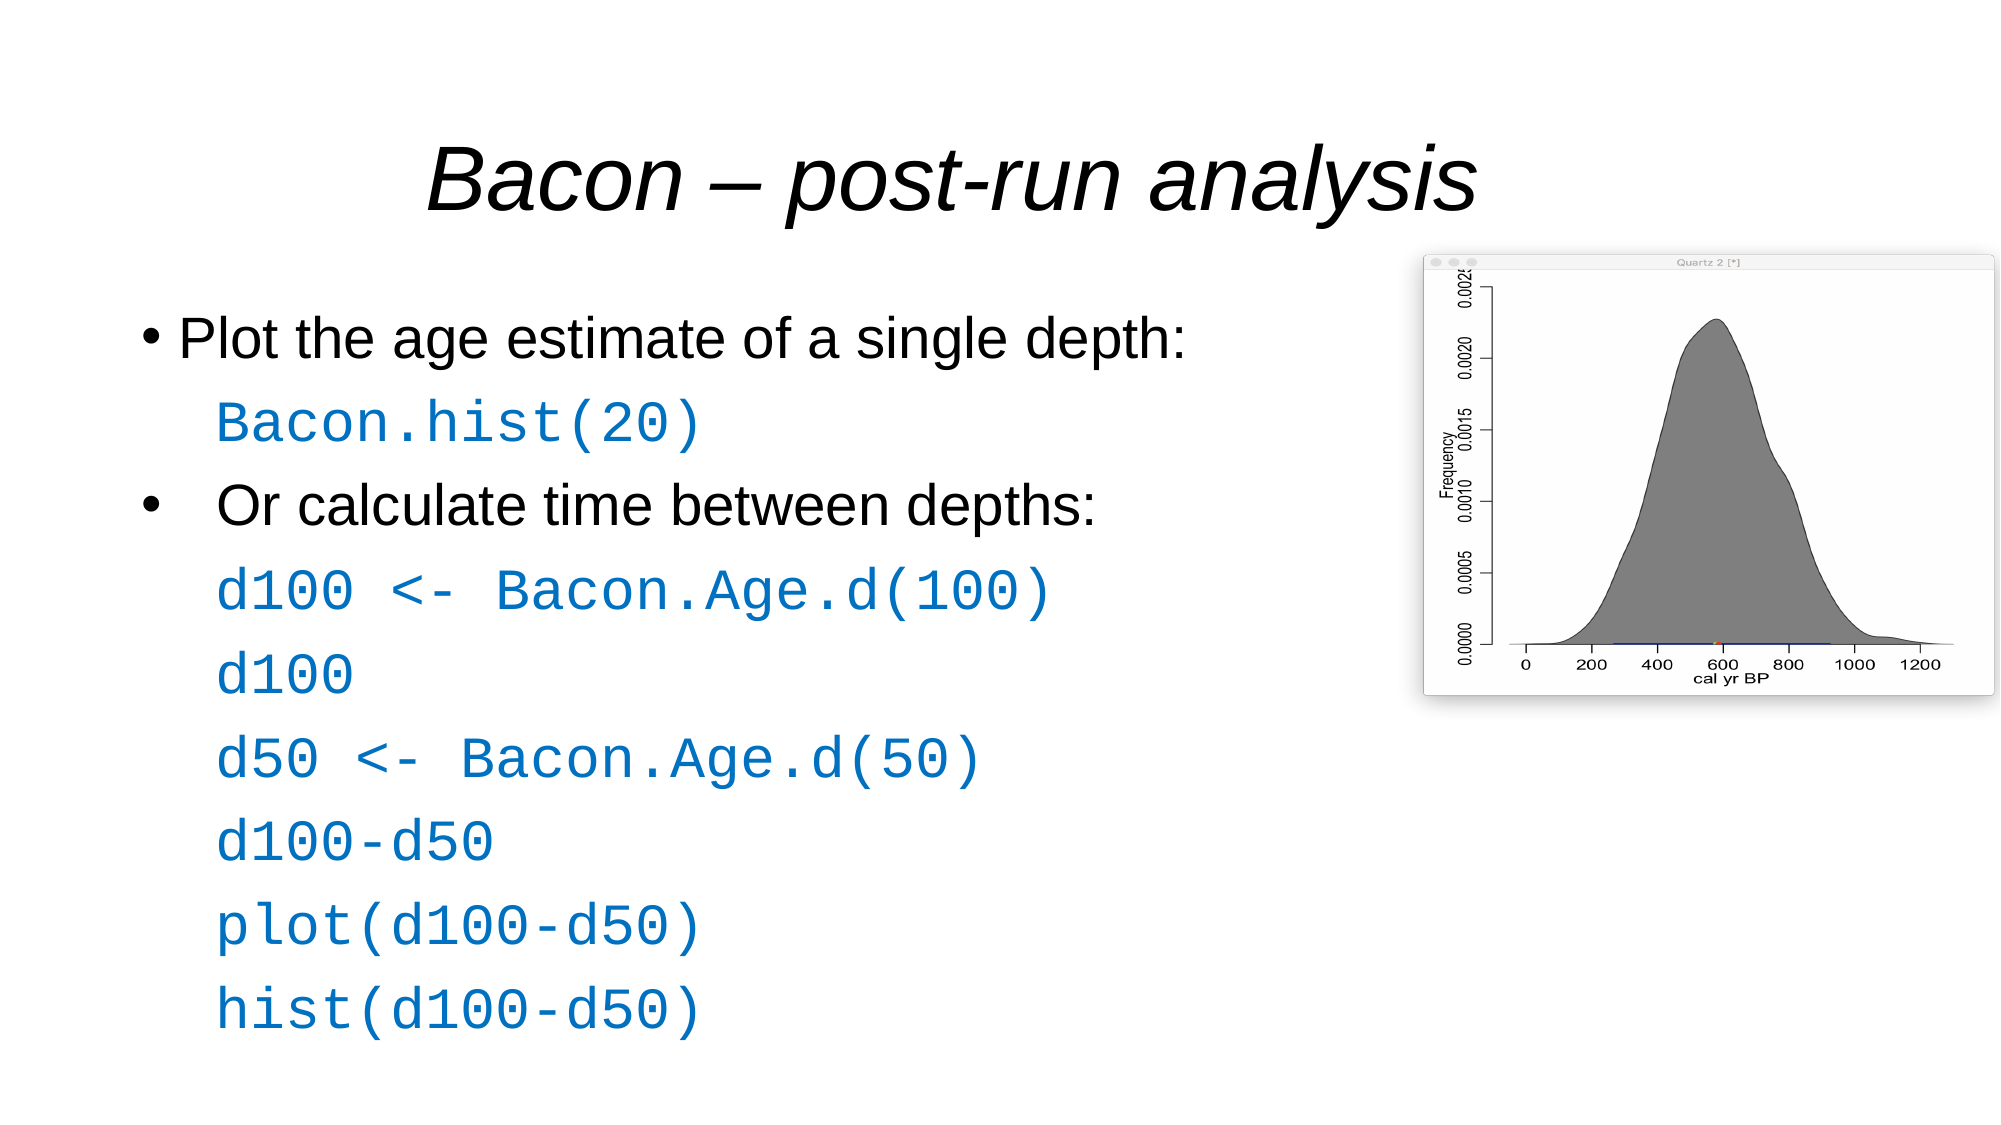

Bacon – post-run analysis
Plot the age estimate of a single depth:
	Bacon.hist(20)
Or calculate time between depths:
	d100 <- Bacon.Age.d(100)
	d100
	d50 <- Bacon.Age.d(50)
	d100-d50
	plot(d100-d50)
	hist(d100-d50)